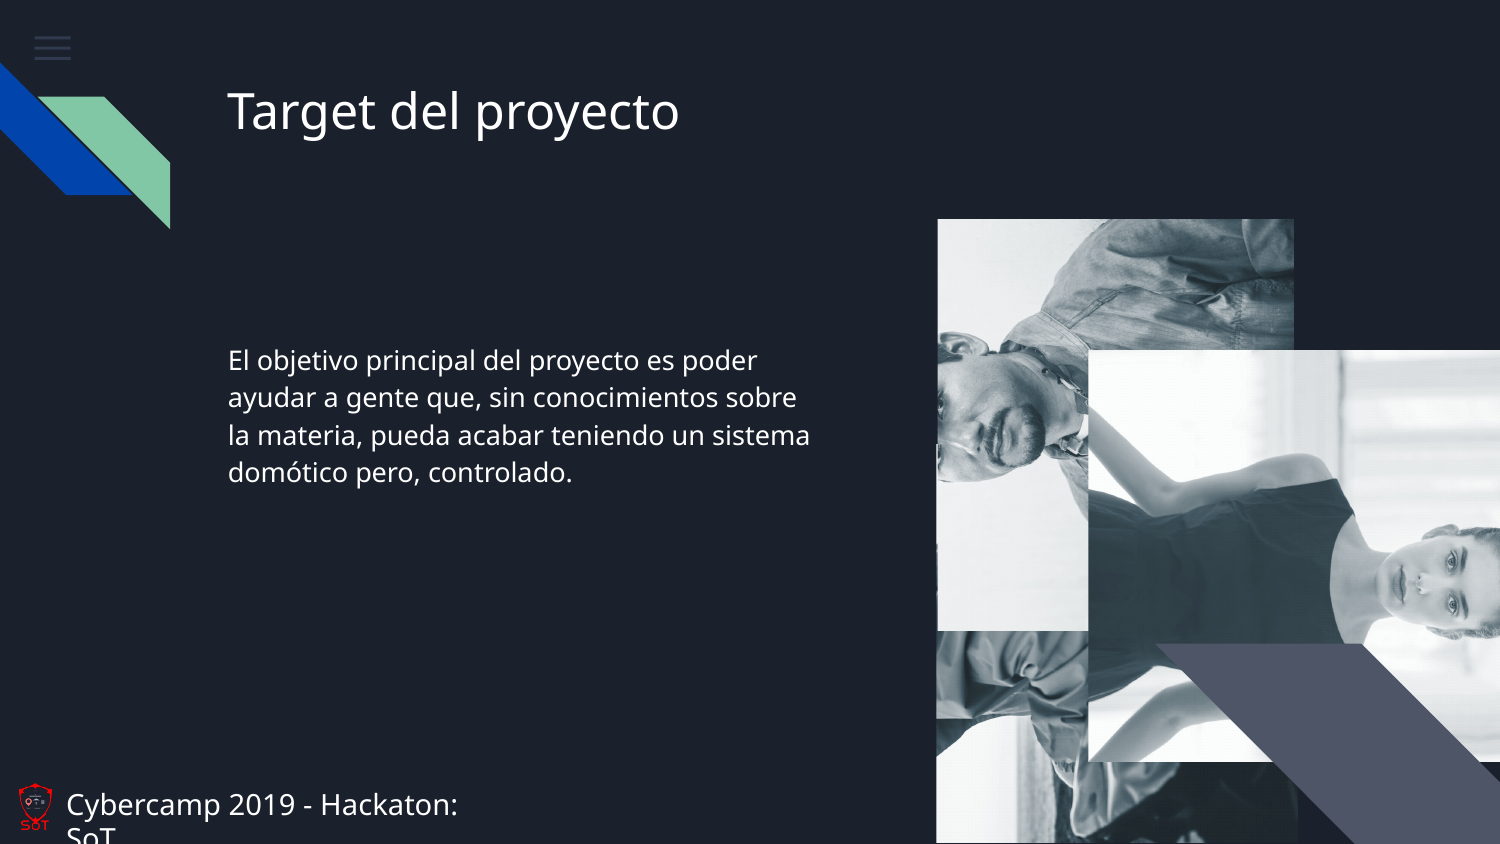

# Target del proyecto
El objetivo principal del proyecto es poder ayudar a gente que, sin conocimientos sobre la materia, pueda acabar teniendo un sistema domótico pero, controlado.